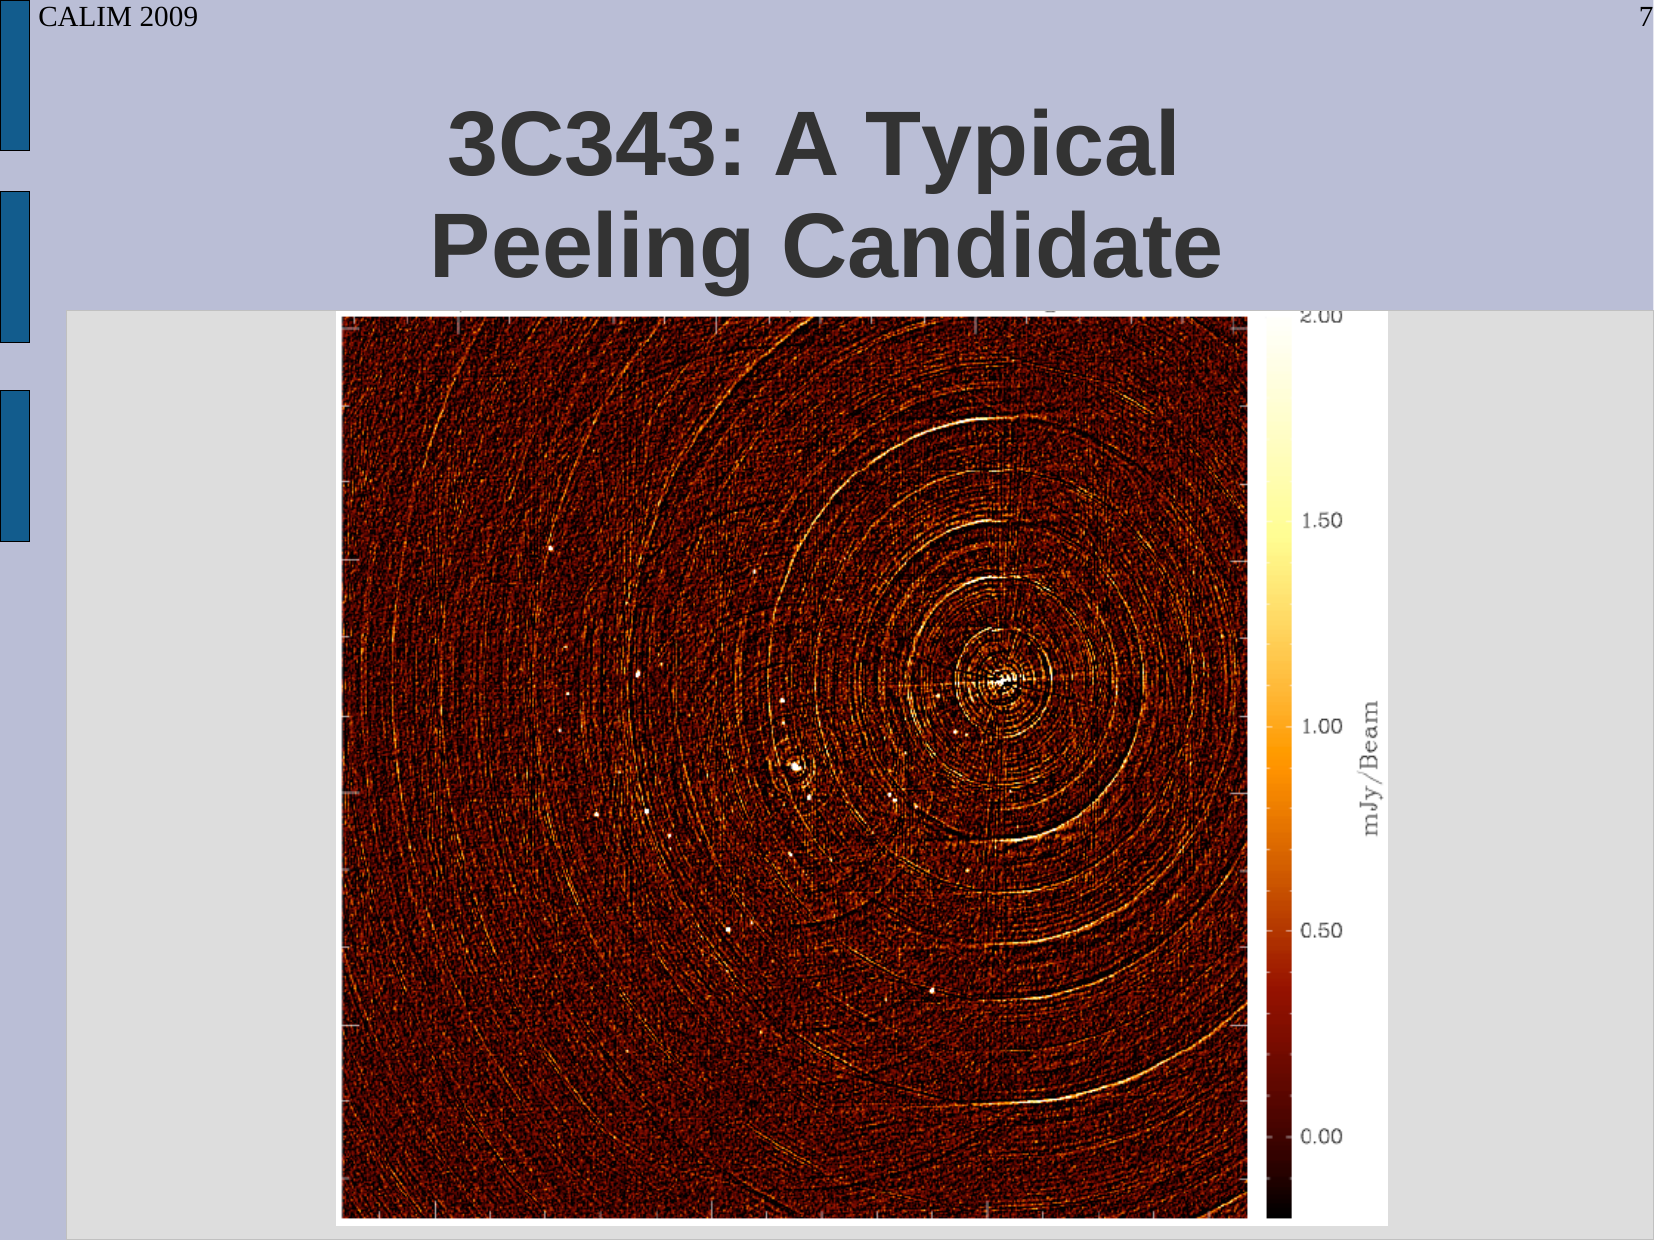

CALIM 2009
7
# 3C343: A Typical Peeling Candidate